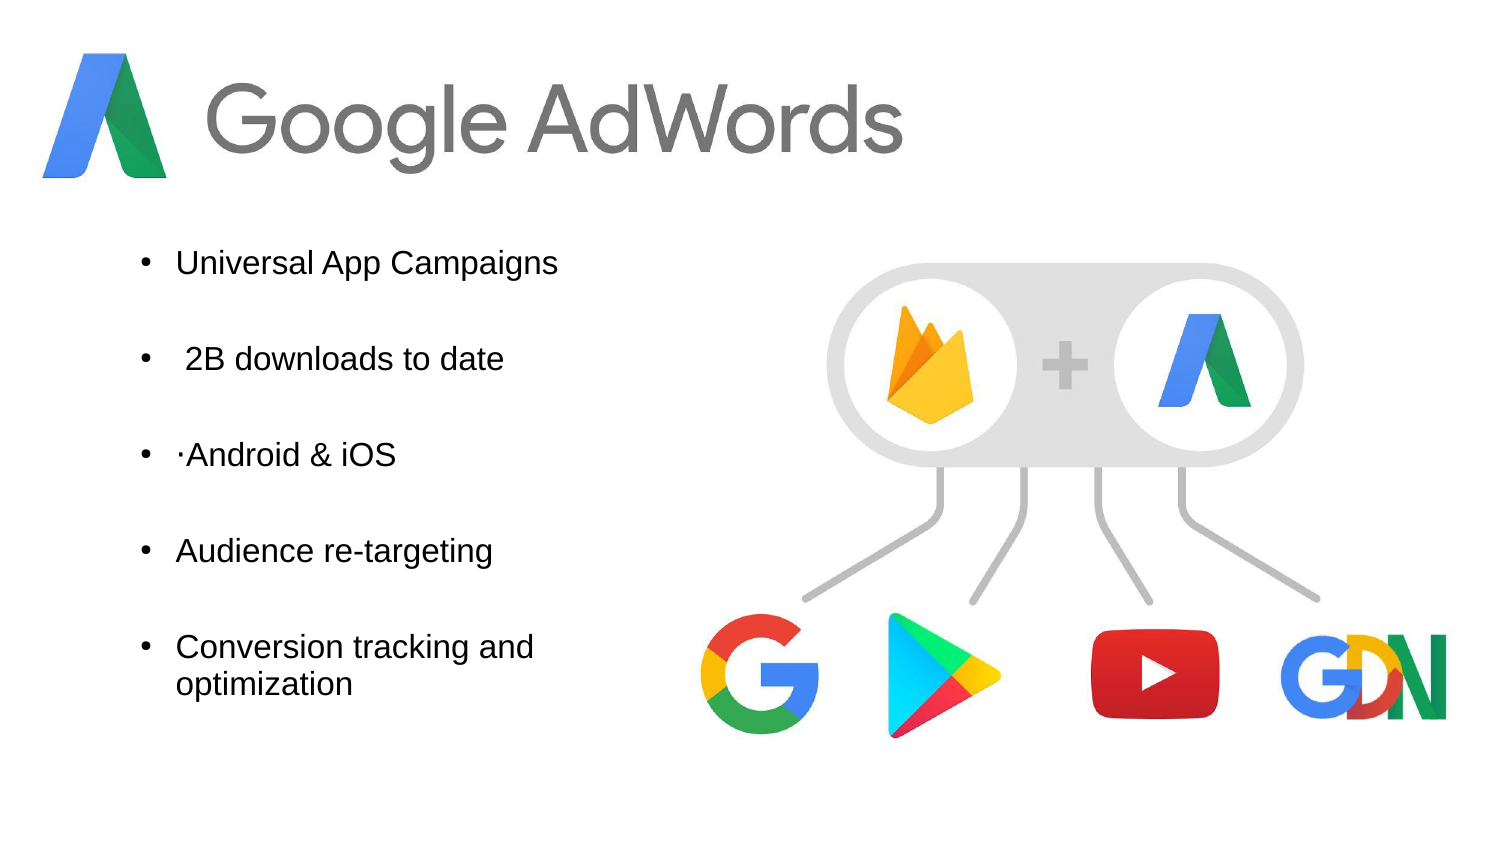

Universal App Campaigns
 2B downloads to date
⋅Android & iOS
Audience re-targeting
Conversion tracking and optimization